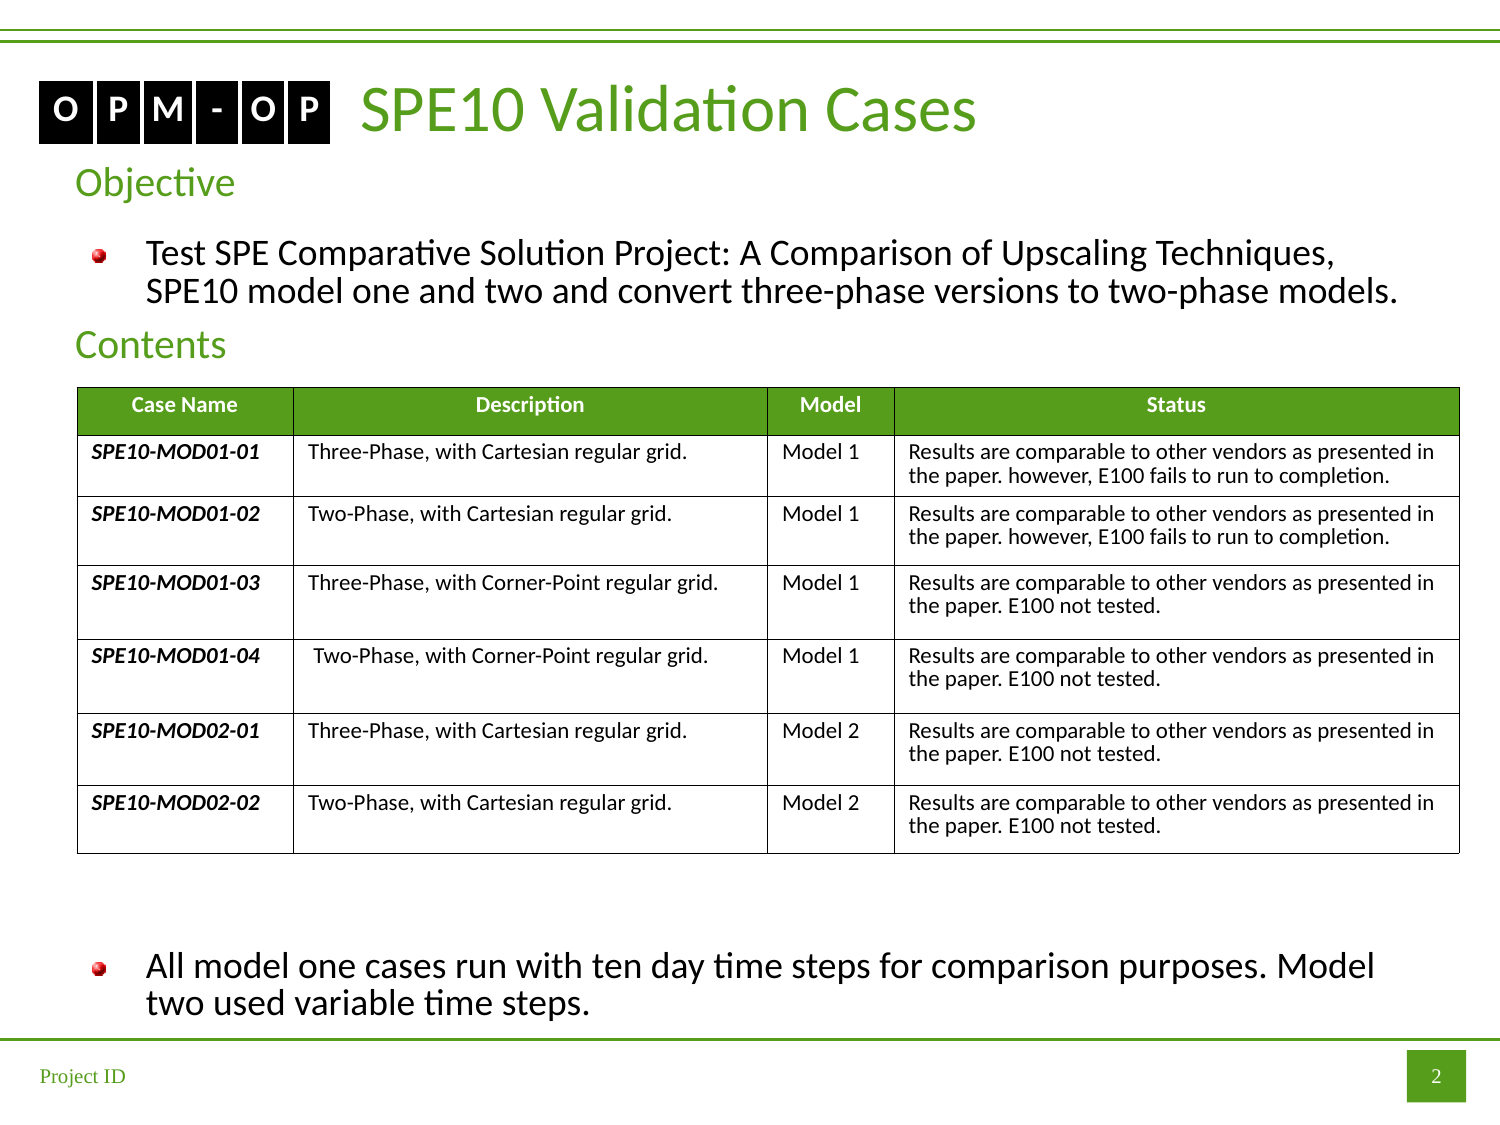

# SPE10 Validation Cases
Objective
Test SPE Comparative Solution Project: A Comparison of Upscaling Techniques, SPE10 model one and two and convert three-phase versions to two-phase models.
Contents
All model one cases run with ten day time steps for comparison purposes. Model two used variable time steps.
| Case Name | Description | Model | Status |
| --- | --- | --- | --- |
| SPE10-MOD01-01 | Three-Phase, with Cartesian regular grid. | Model 1 | Results are comparable to other vendors as presented in the paper. however, E100 fails to run to completion. |
| SPE10-MOD01-02 | Two-Phase, with Cartesian regular grid. | Model 1 | Results are comparable to other vendors as presented in the paper. however, E100 fails to run to completion. |
| SPE10-MOD01-03 | Three-Phase, with Corner-Point regular grid. | Model 1 | Results are comparable to other vendors as presented in the paper. E100 not tested. |
| SPE10-MOD01-04 | Two-Phase, with Corner-Point regular grid. | Model 1 | Results are comparable to other vendors as presented in the paper. E100 not tested. |
| SPE10-MOD02-01 | Three-Phase, with Cartesian regular grid. | Model 2 | Results are comparable to other vendors as presented in the paper. E100 not tested. |
| SPE10-MOD02-02 | Two-Phase, with Cartesian regular grid. | Model 2 | Results are comparable to other vendors as presented in the paper. E100 not tested. |
Project ID
2